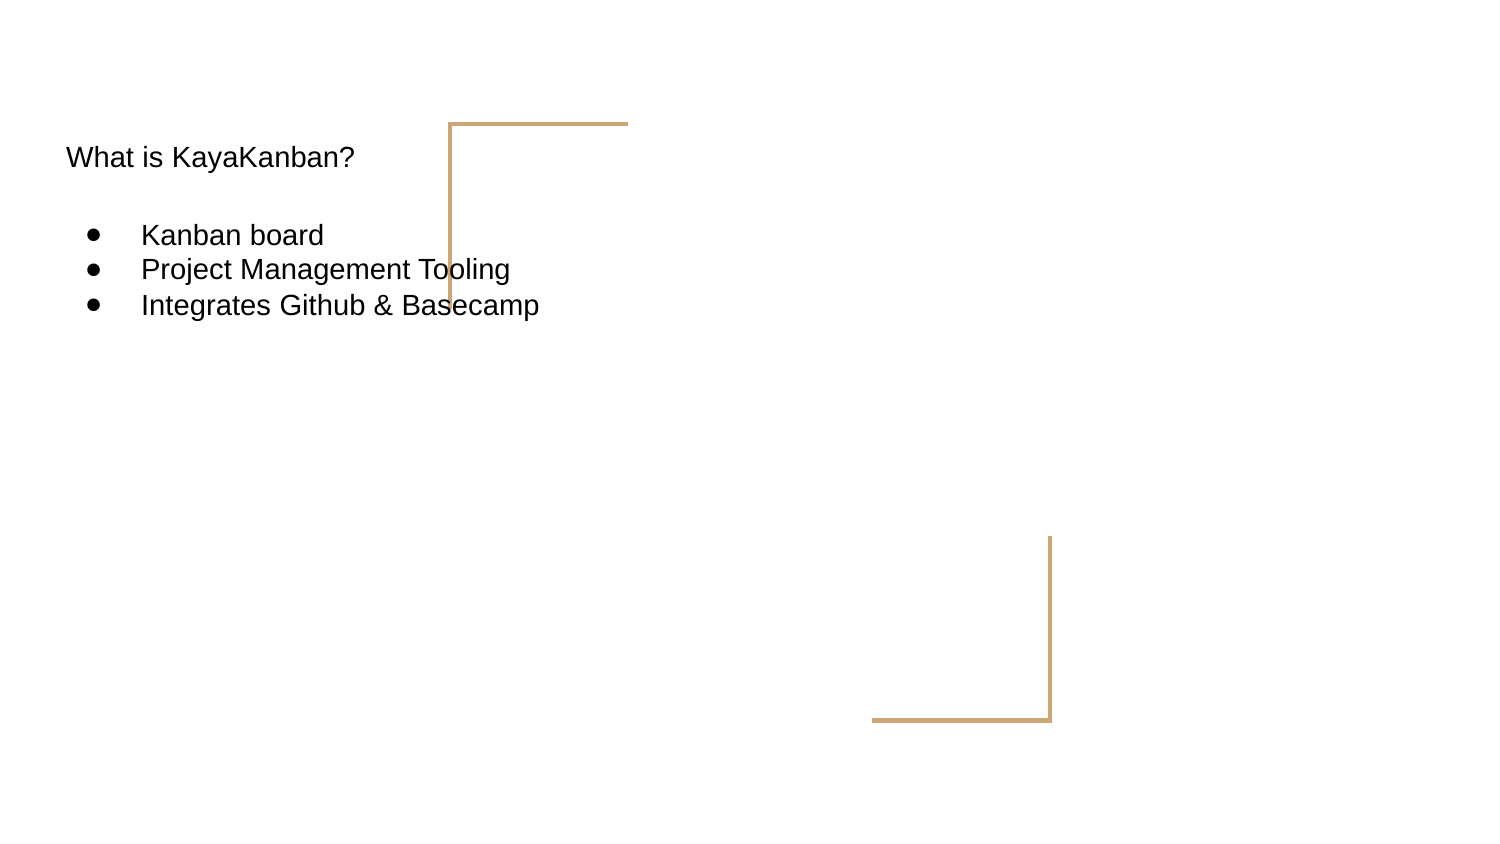

# What is KayaKanban?
Kanban board
Project Management Tooling
Integrates Github & Basecamp